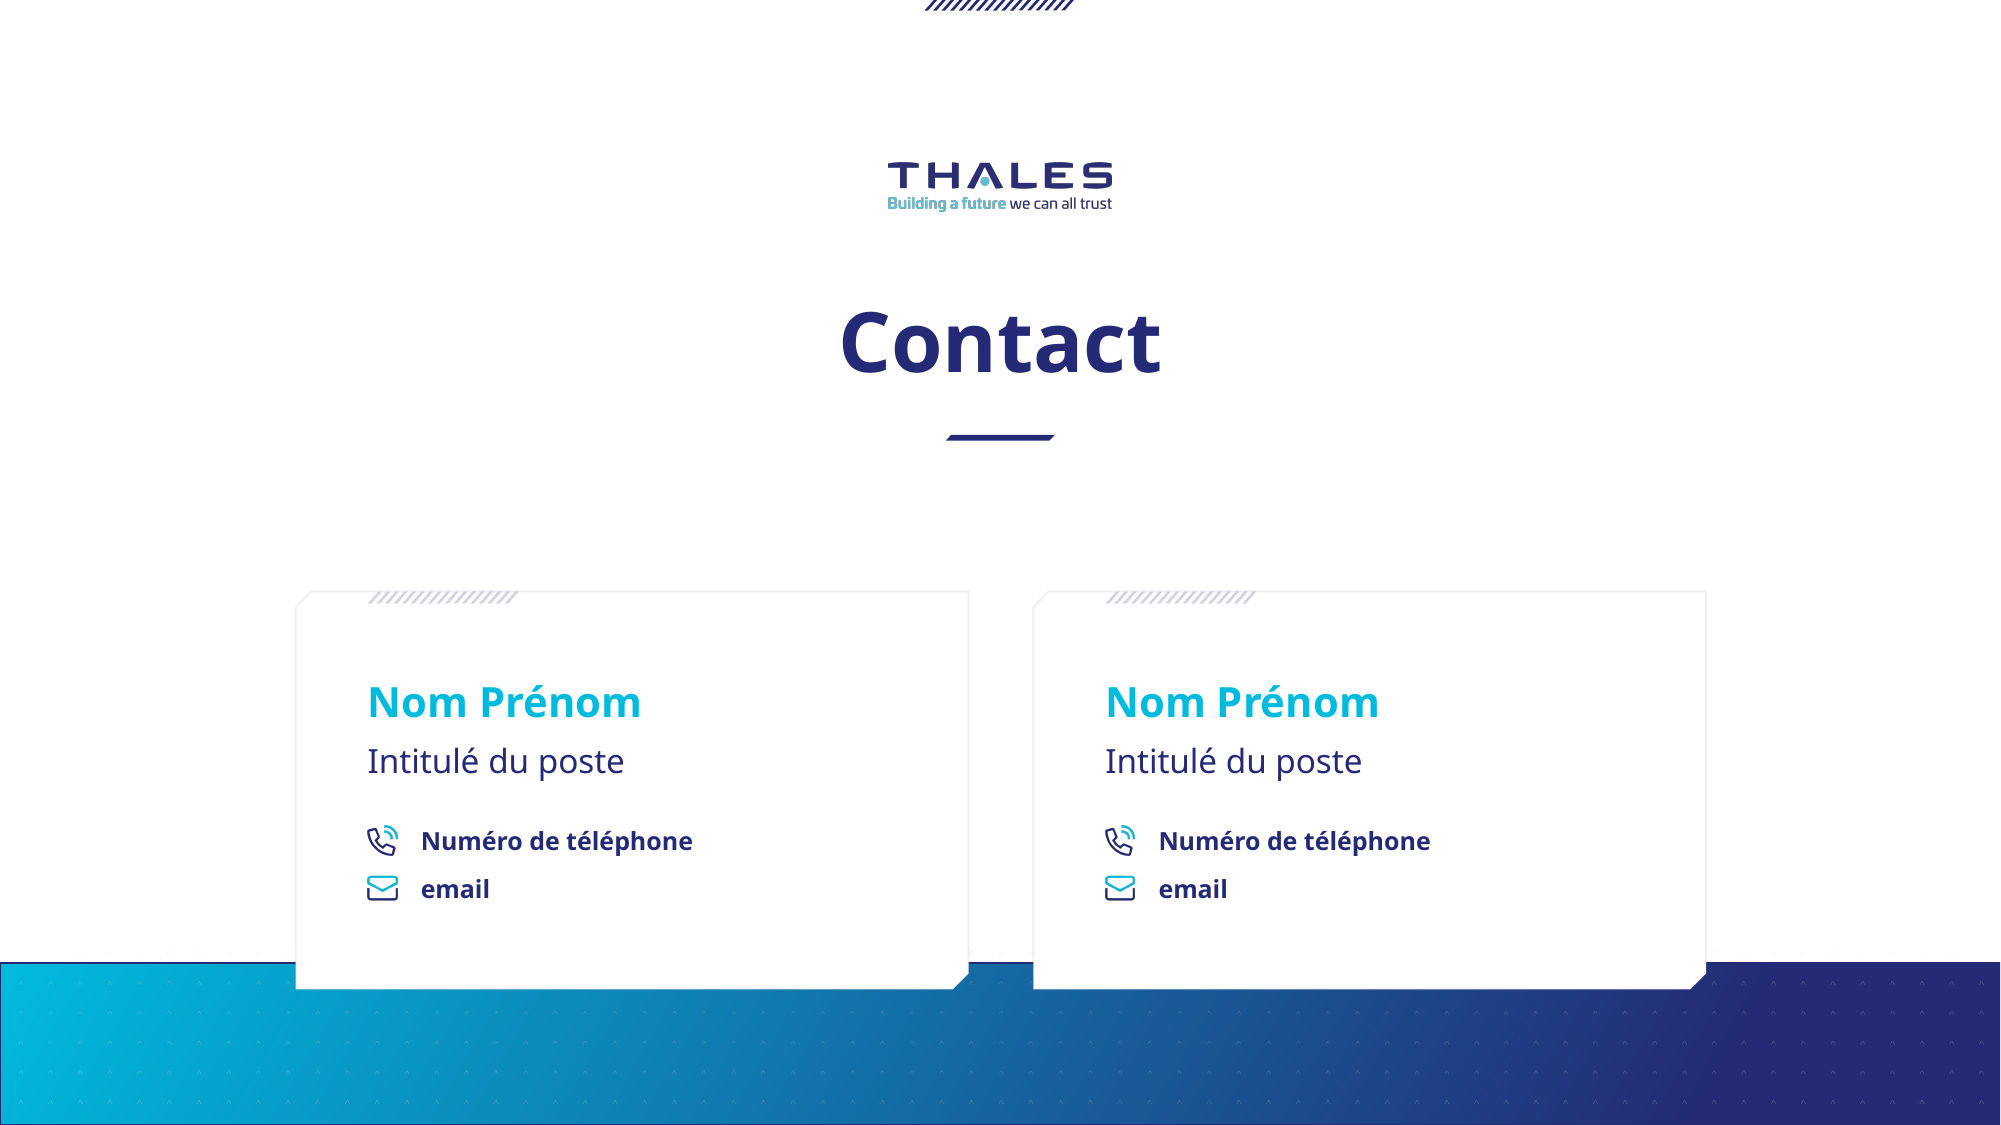

# Contact
Nom Prénom
Nom Prénom
Intitulé du poste
Intitulé du poste
Numéro de téléphone
Numéro de téléphone
email
email